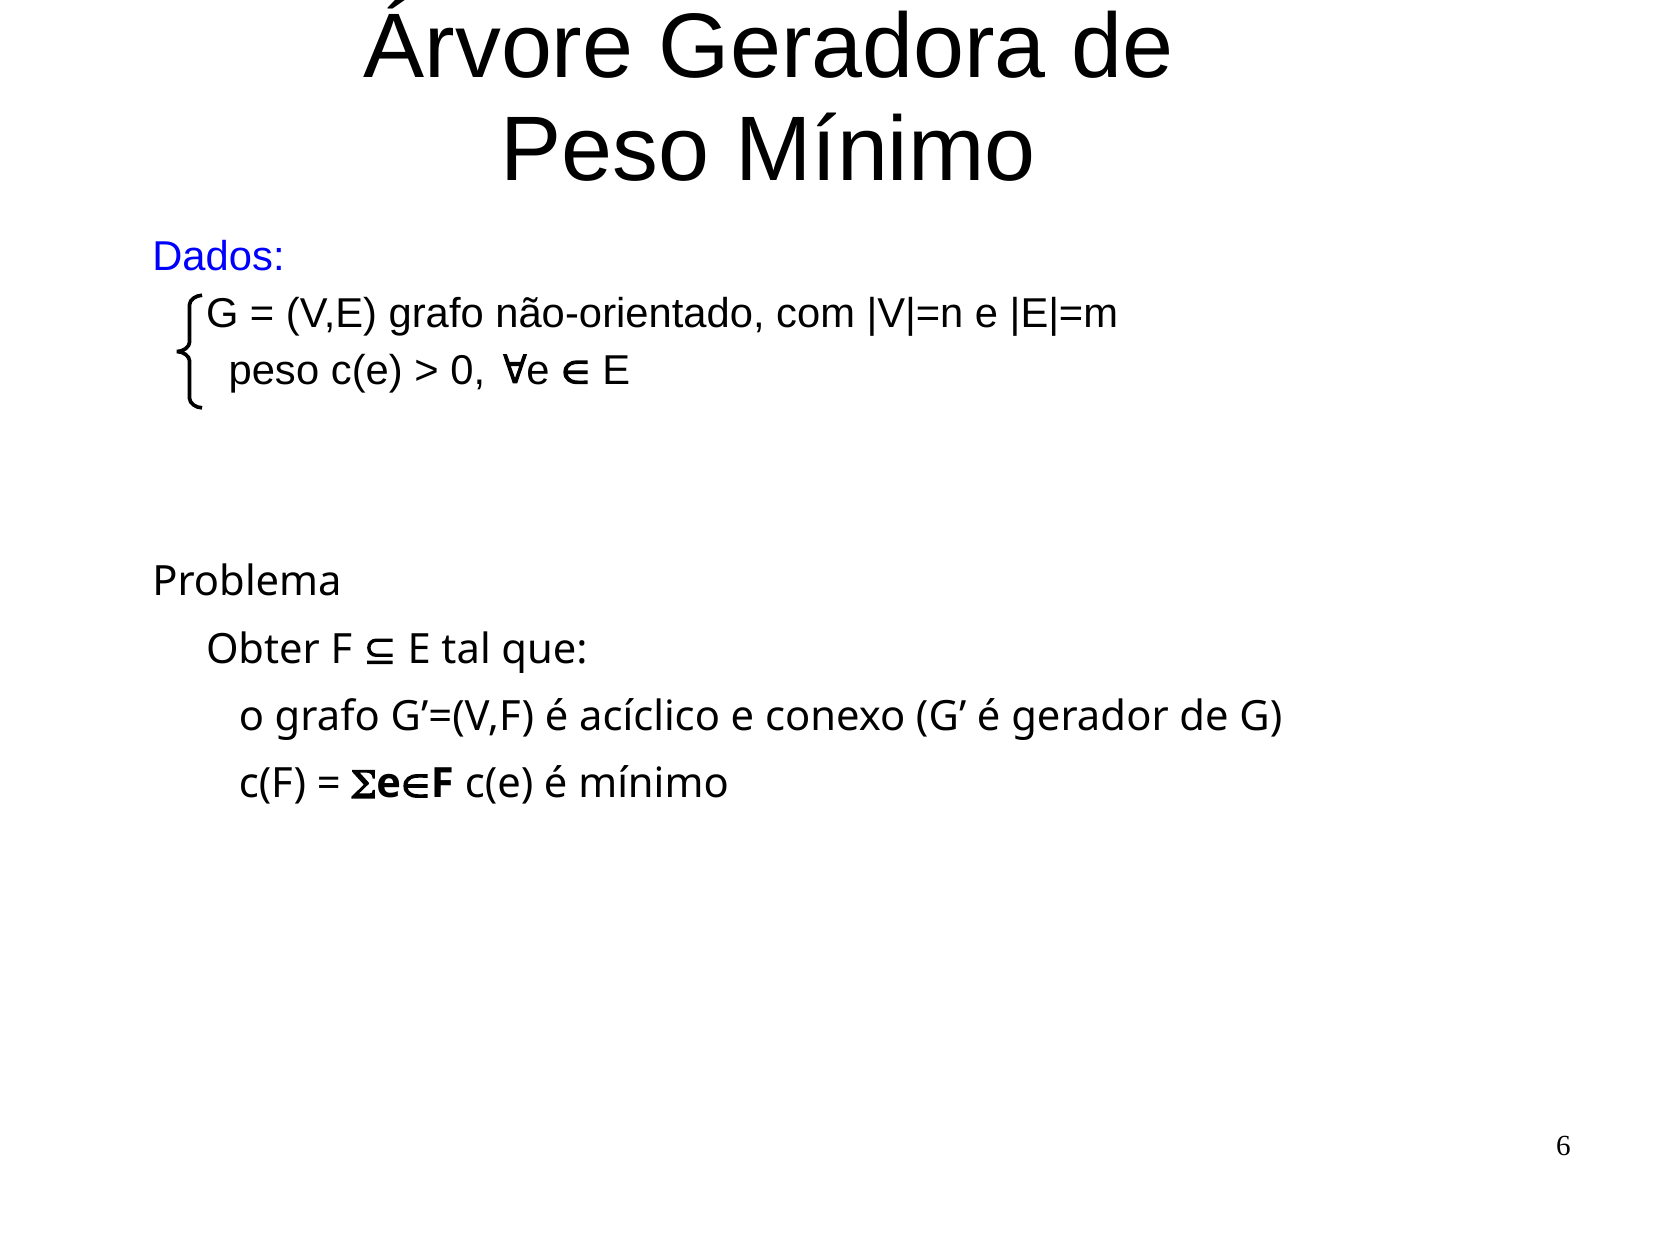

# Árvore Geradora de Peso Mínimo
Dados:
	G = (V,E) grafo não-orientado, com |V|=n e |E|=m
		peso c(e) > 0, e  E
Problema
	Obter F  E tal que:
o grafo G’=(V,F) é acíclico e conexo (G’ é gerador de G)
c(F) = eF c(e) é mínimo
6